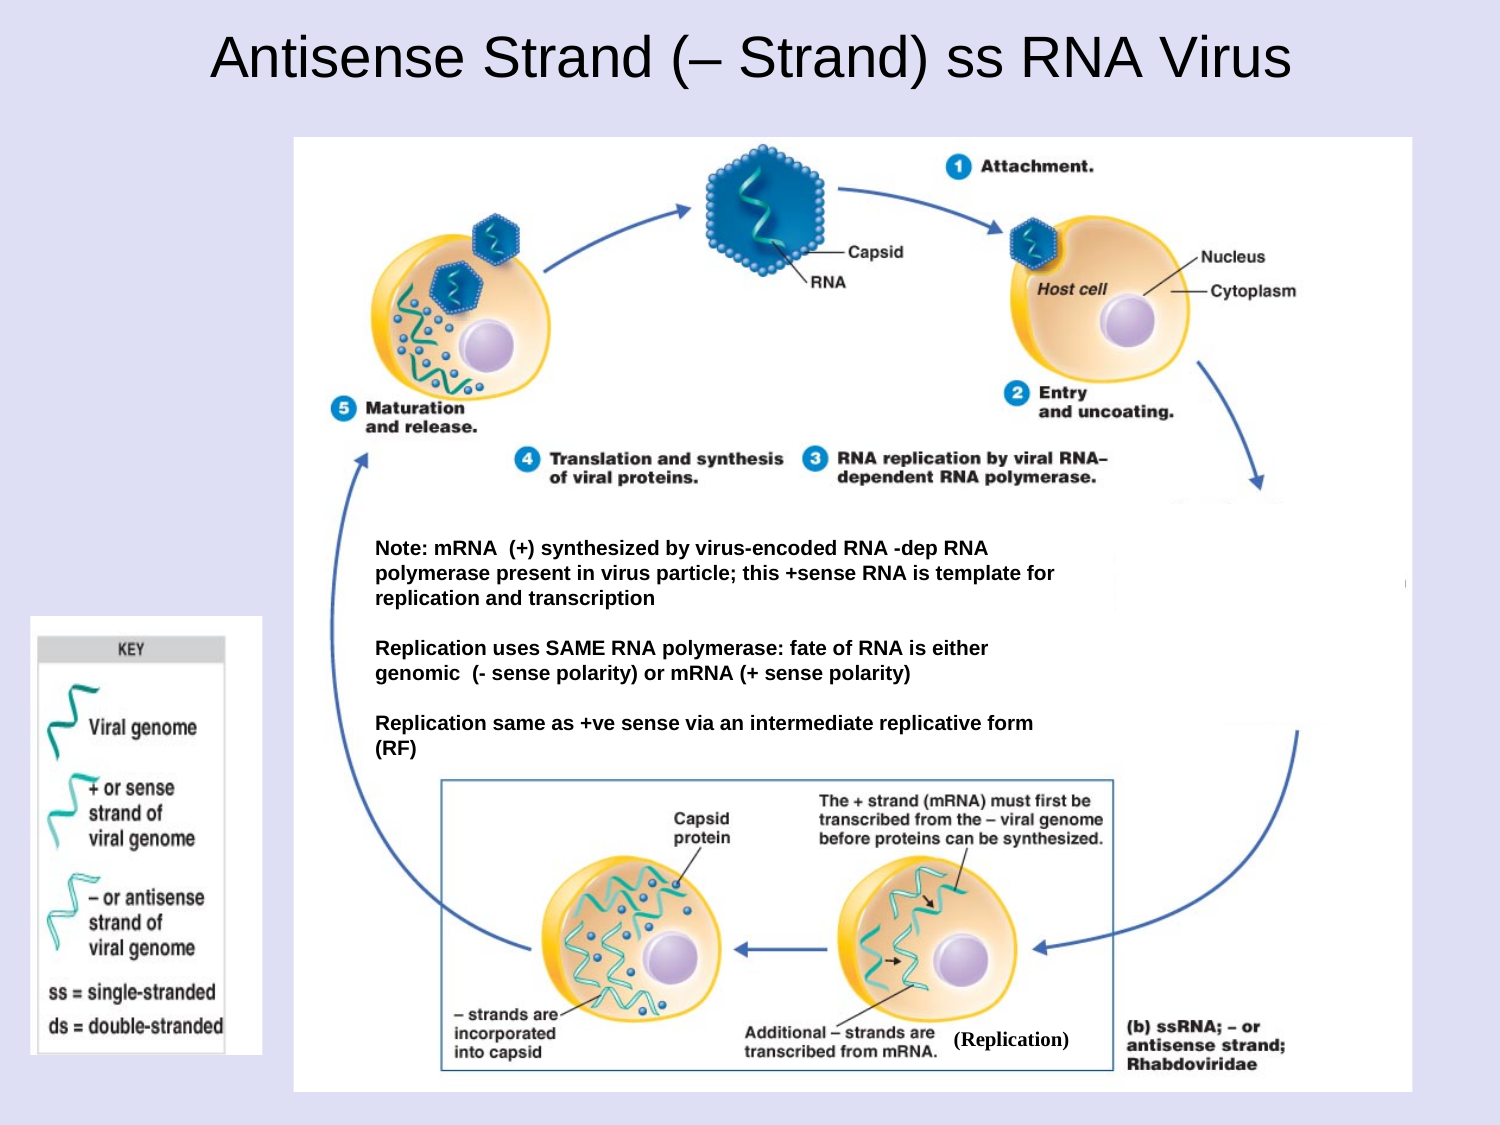

# Antisense Strand (– Strand) ss RNA Virus
Note: mRNA (+) synthesized by virus-encoded RNA -dep RNA polymerase present in virus particle; this +sense RNA is template for replication and transcription
Replication uses SAME RNA polymerase: fate of RNA is either genomic (- sense polarity) or mRNA (+ sense polarity)
Replication same as +ve sense via an intermediate replicative form (RF)
(Replication)